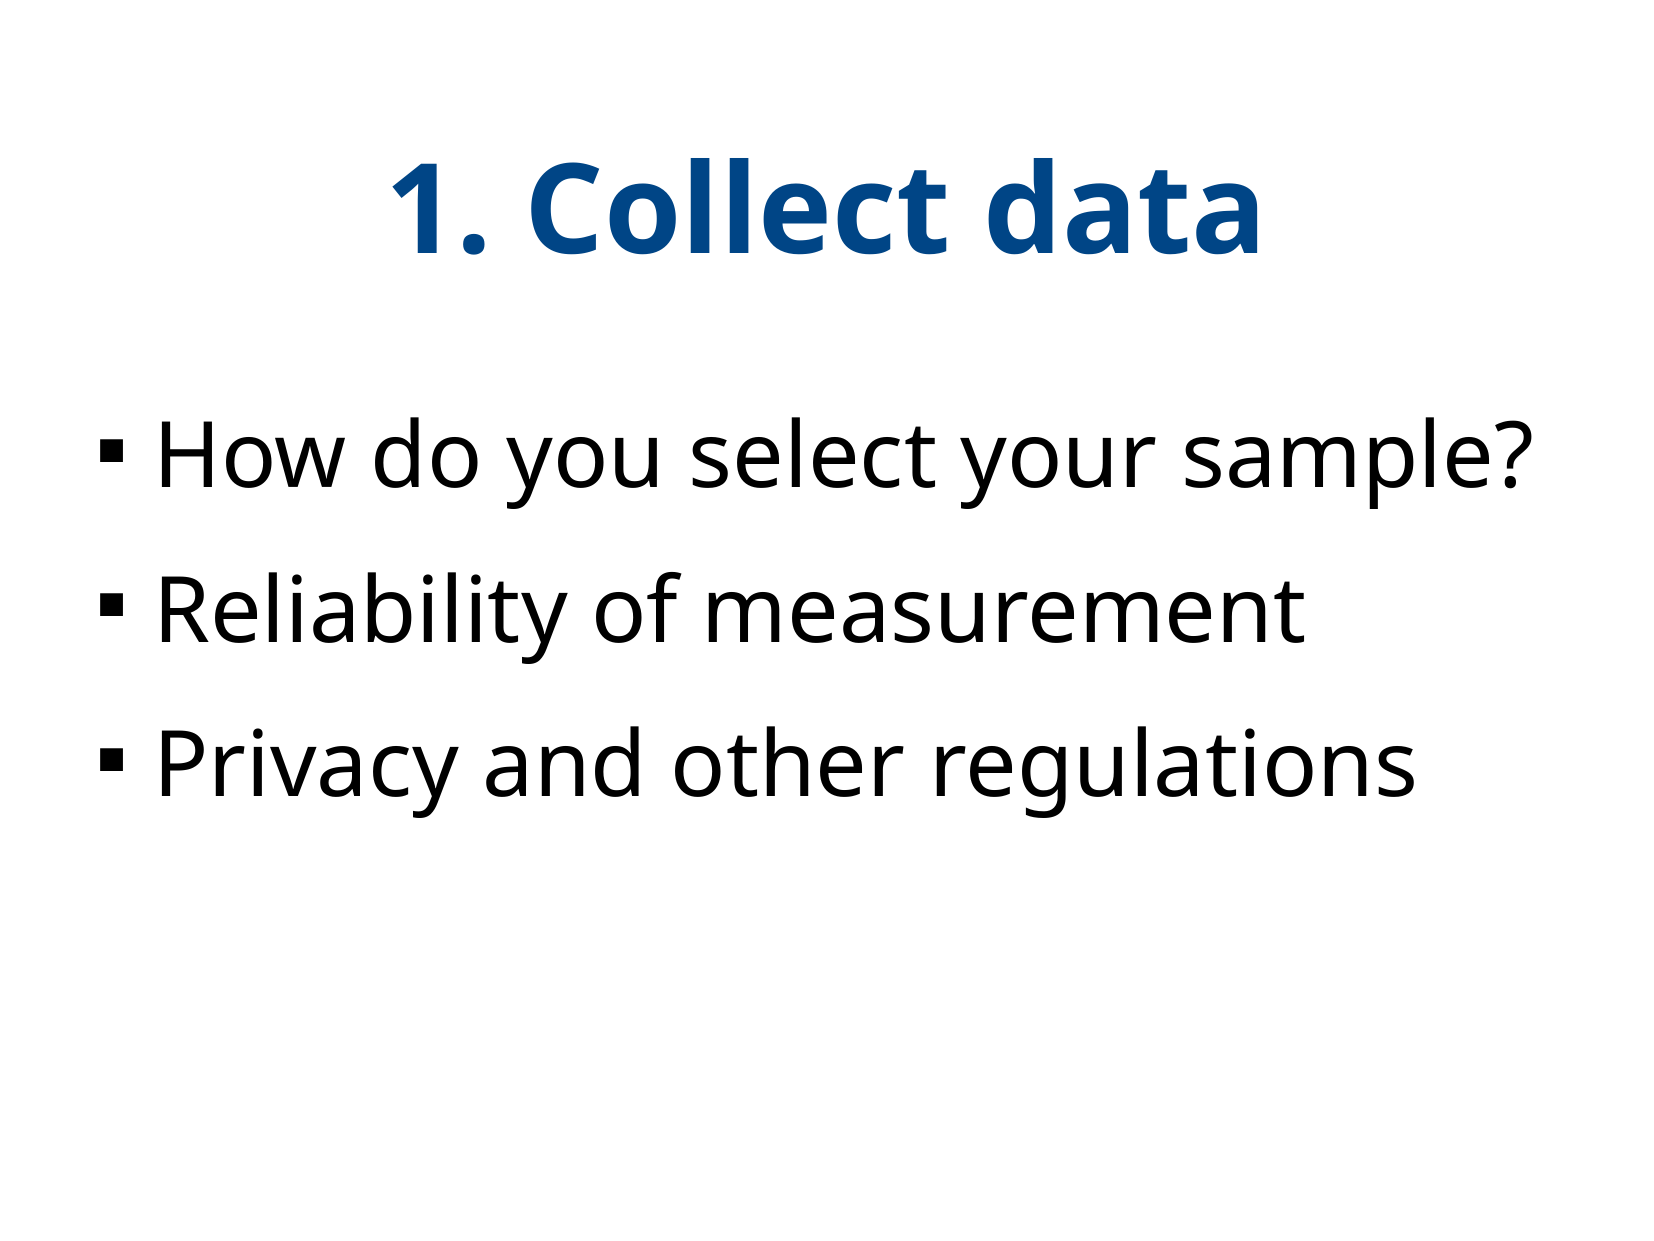

# 1. Collect data
How do you select your sample?
Reliability of measurement
Privacy and other regulations